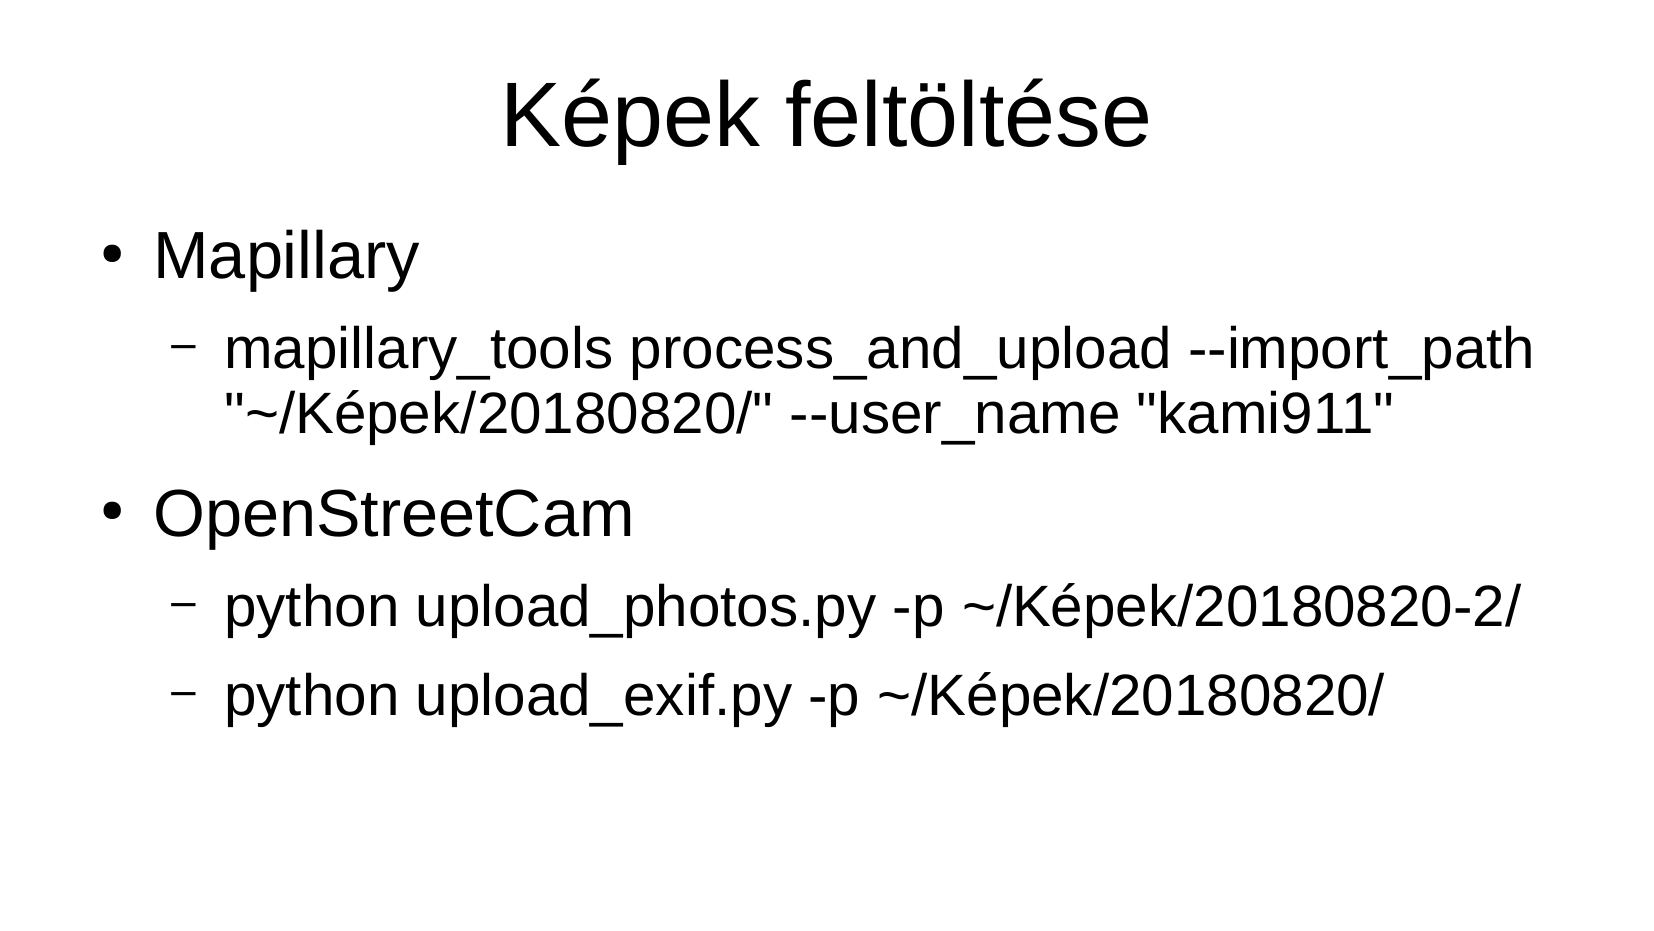

# Képek feltöltése
Mapillary
mapillary_tools process_and_upload --import_path "~/Képek/20180820/" --user_name "kami911"
OpenStreetCam
python upload_photos.py -p ~/Képek/20180820-2/
python upload_exif.py -p ~/Képek/20180820/